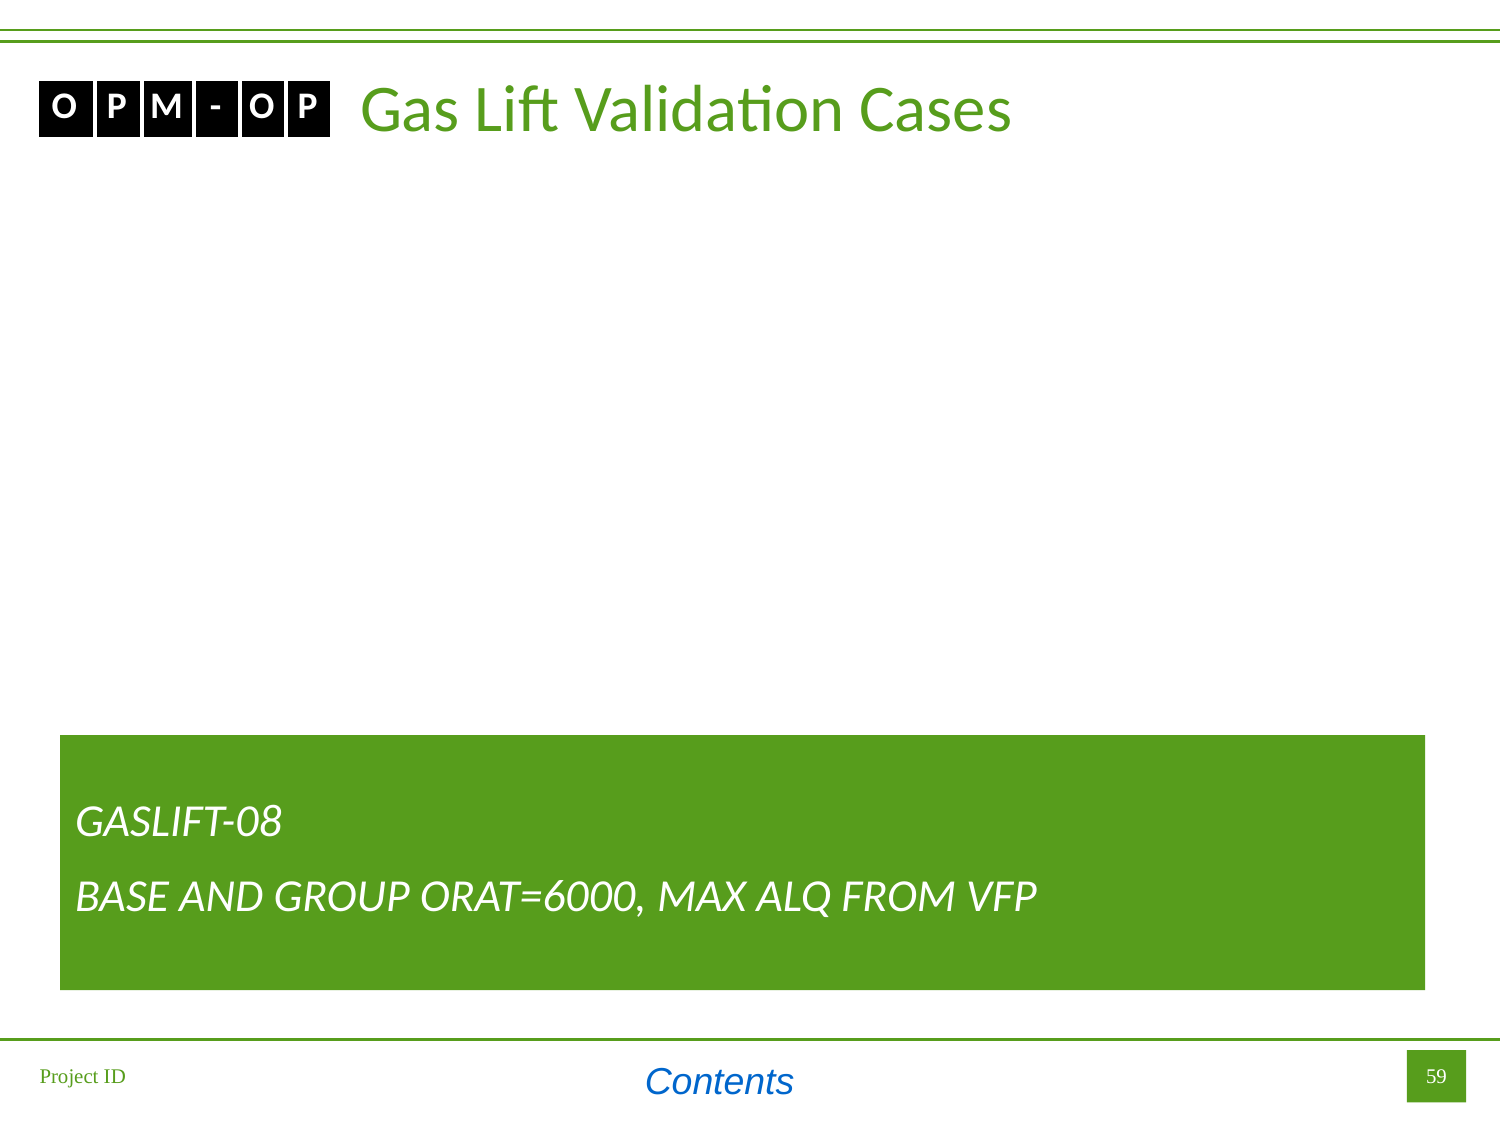

# Gas Lift Validation Cases
GASLIFT-08
Base and group ORAT=6000, Max ALQ from VFP
Project ID
59